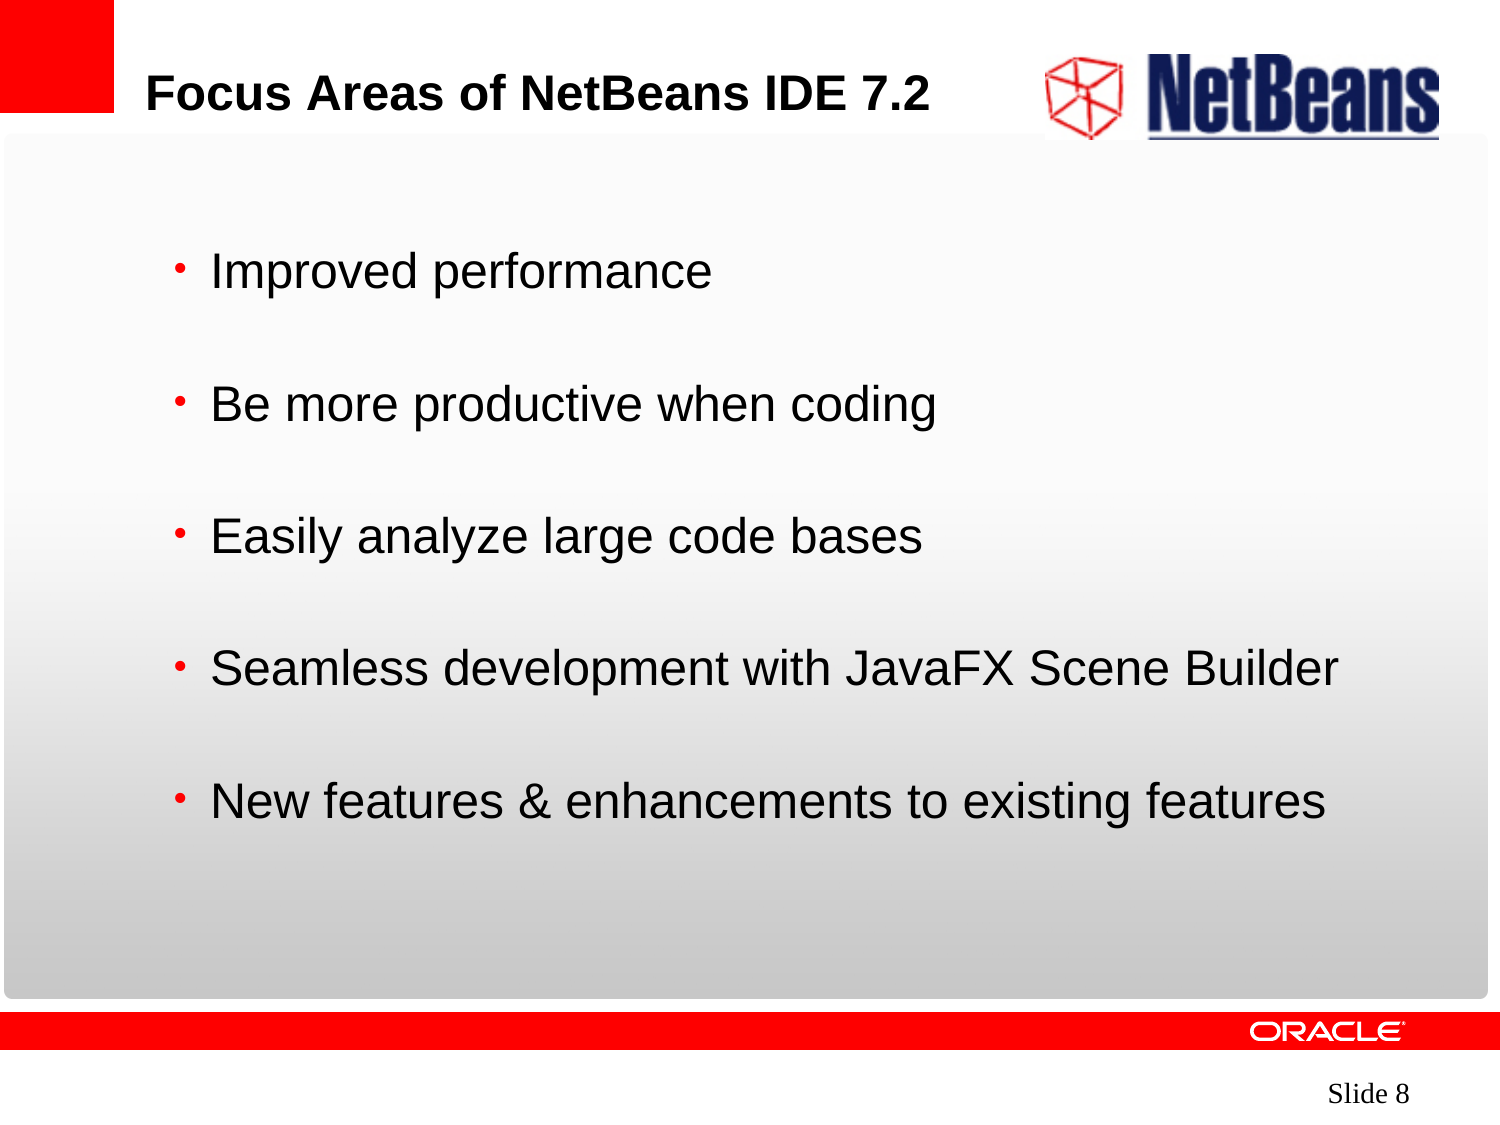

# Focus Areas of NetBeans IDE 7.2
Improved performance
Be more productive when coding
Easily analyze large code bases
Seamless development with JavaFX Scene Builder
New features & enhancements to existing features